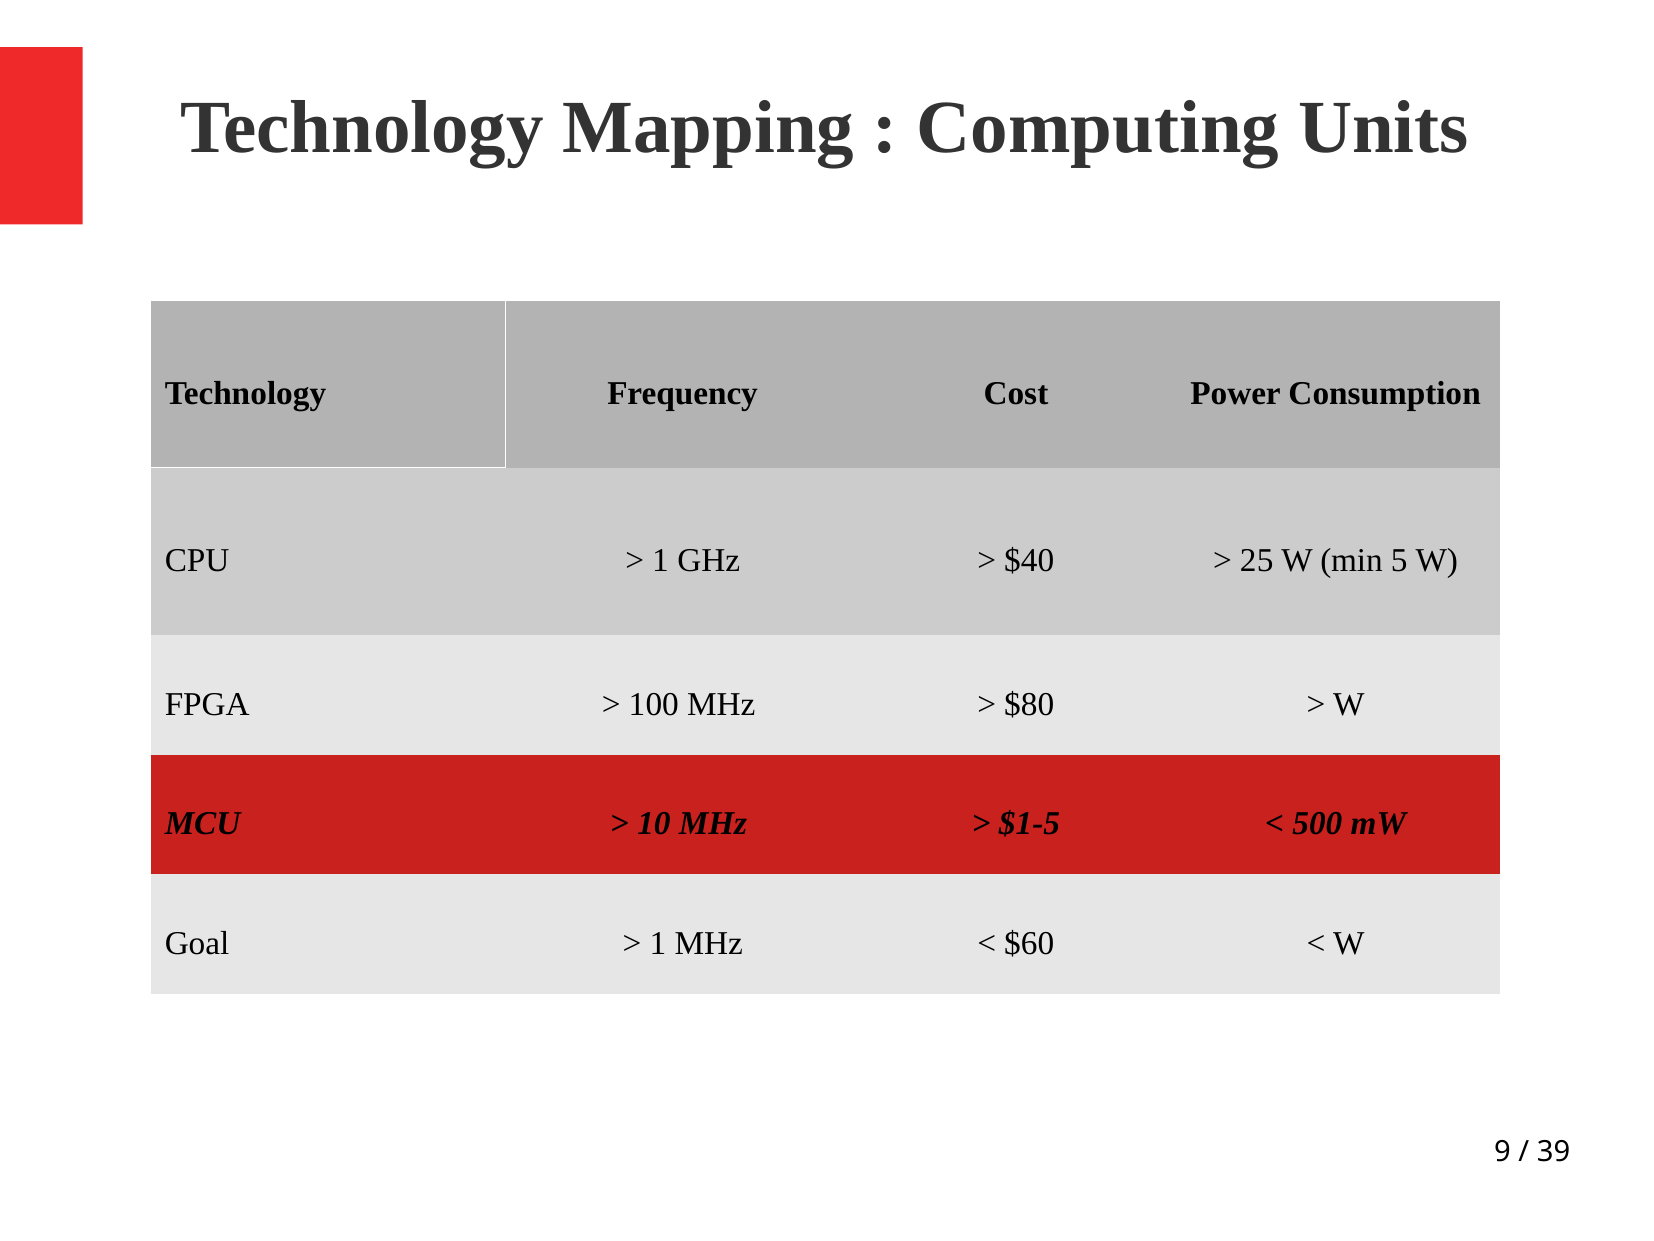

# Technology Mapping : Computing Units
| Technology | Frequency | Cost | Power Consumption |
| --- | --- | --- | --- |
| CPU | > 1 GHz | > $40 | > 25 W (min 5 W) |
| FPGA | > 100 MHz | > $80 | > W |
| MCU | > 10 MHz | > $1-5 | < 500 mW |
| Goal | > 1 MHz | < $60 | < W |
9